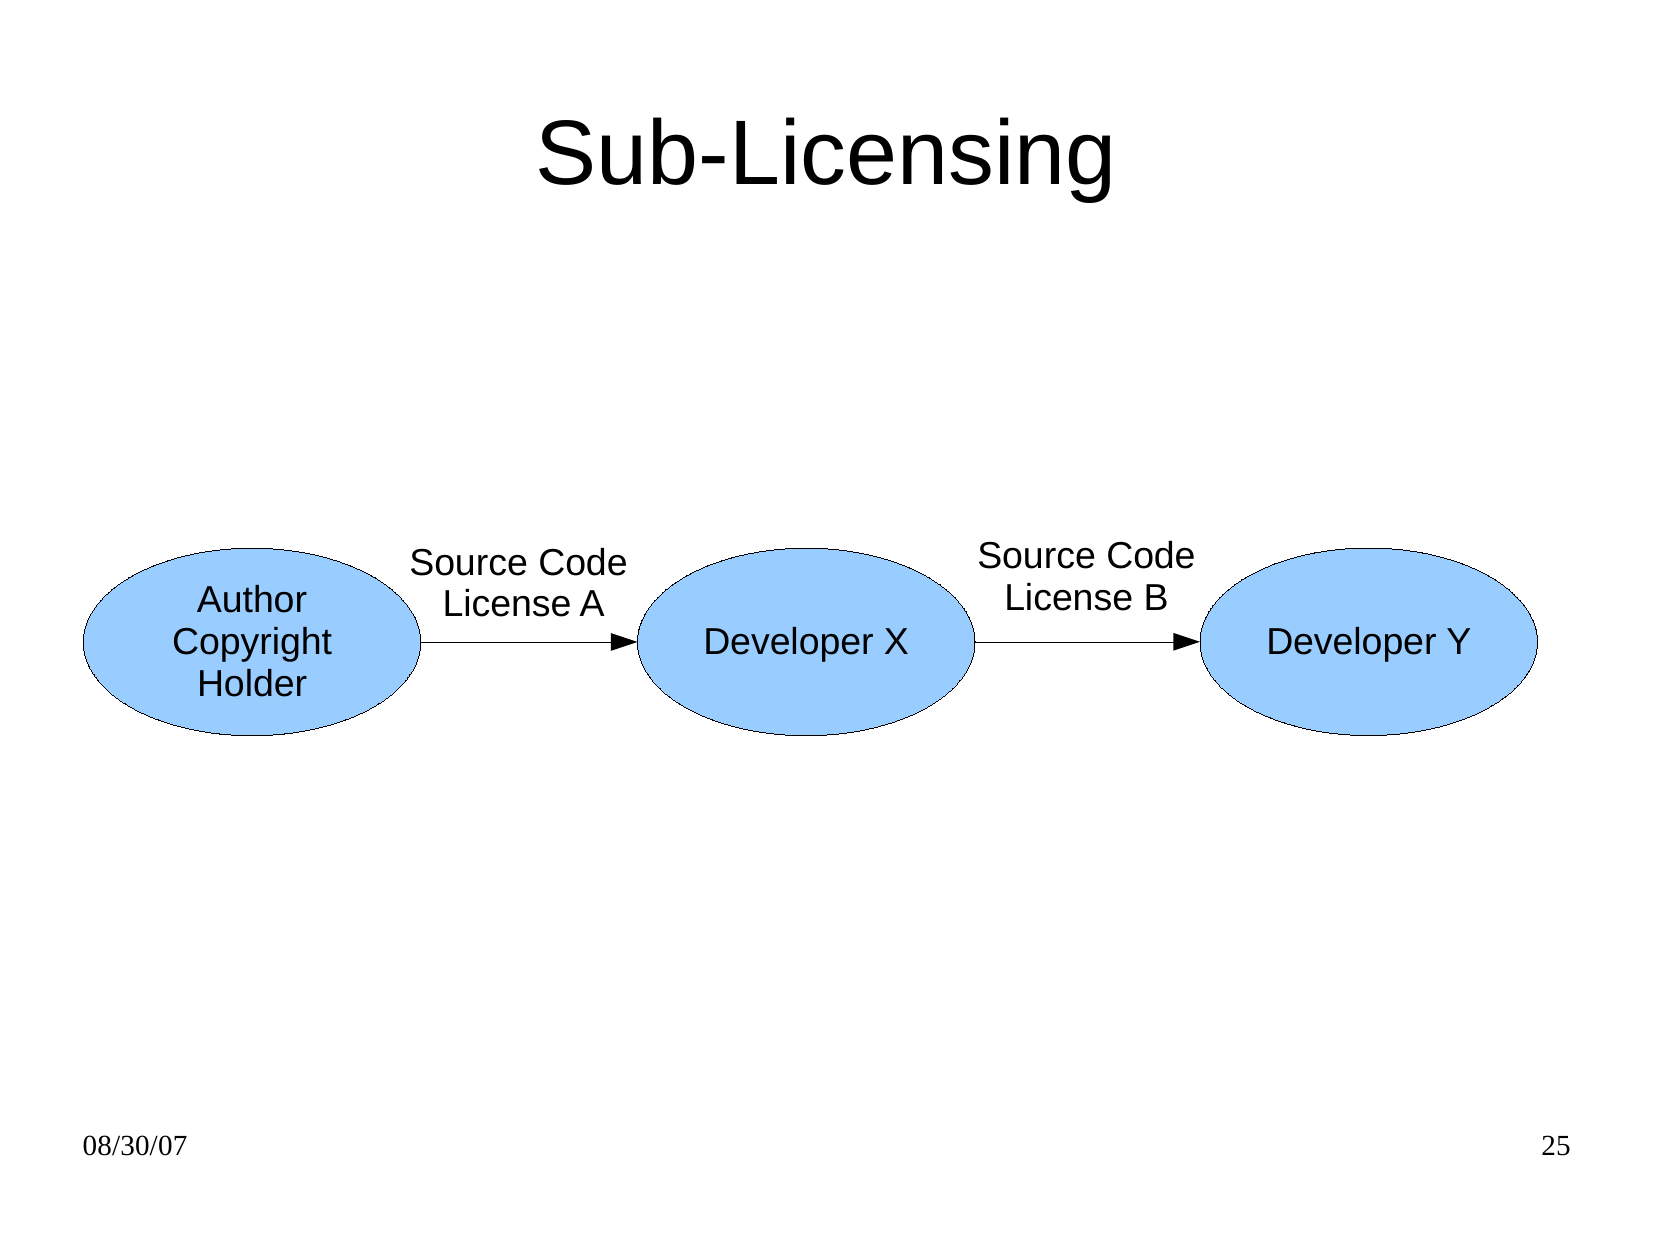

# Sub-Licensing
Source Code
License B
Source Code
 License A
Developer Y
Author
Copyright
Holder
Developer X
08/30/07
25